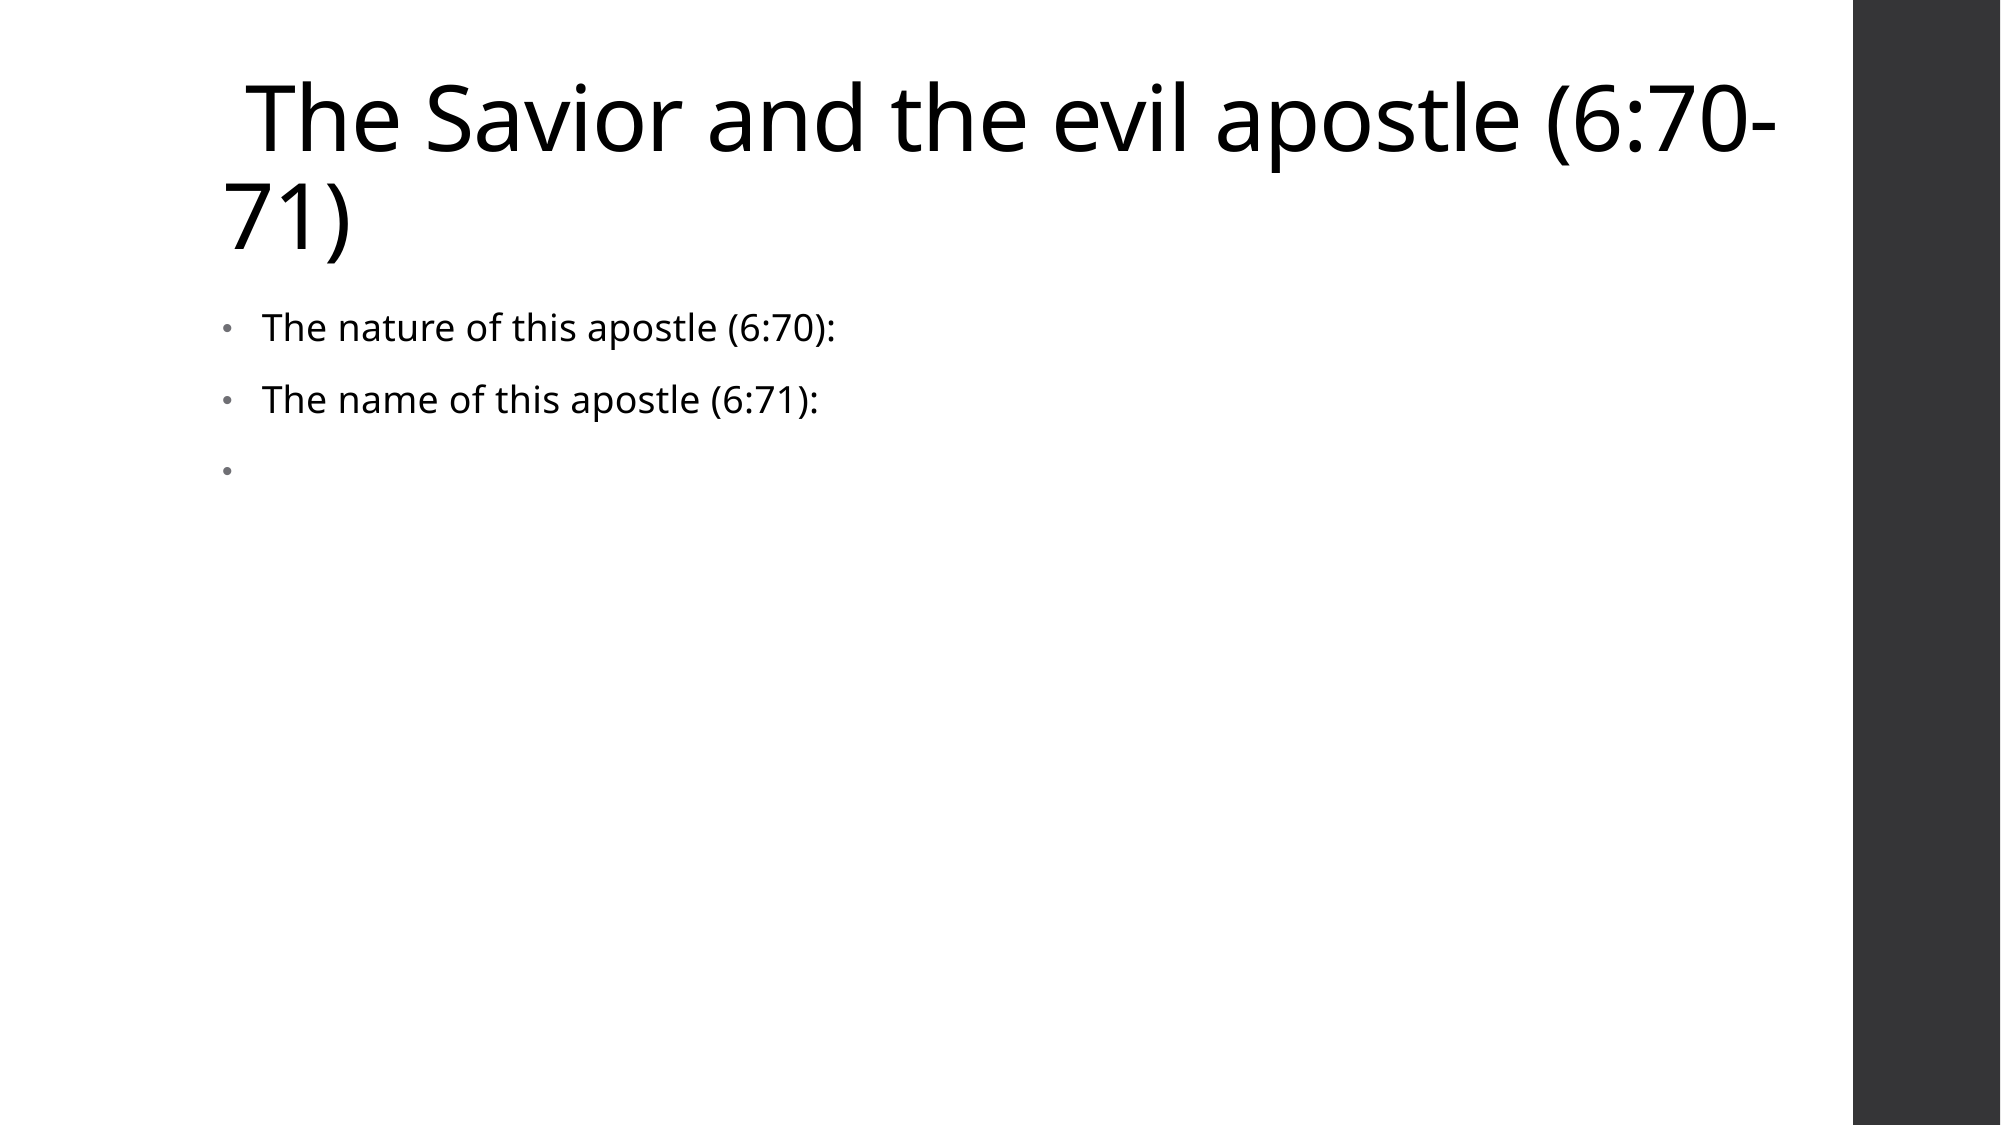

# The Savior and the evil apostle (6:70-71)
 The nature of this apostle (6:70):
 The name of this apostle (6:71):